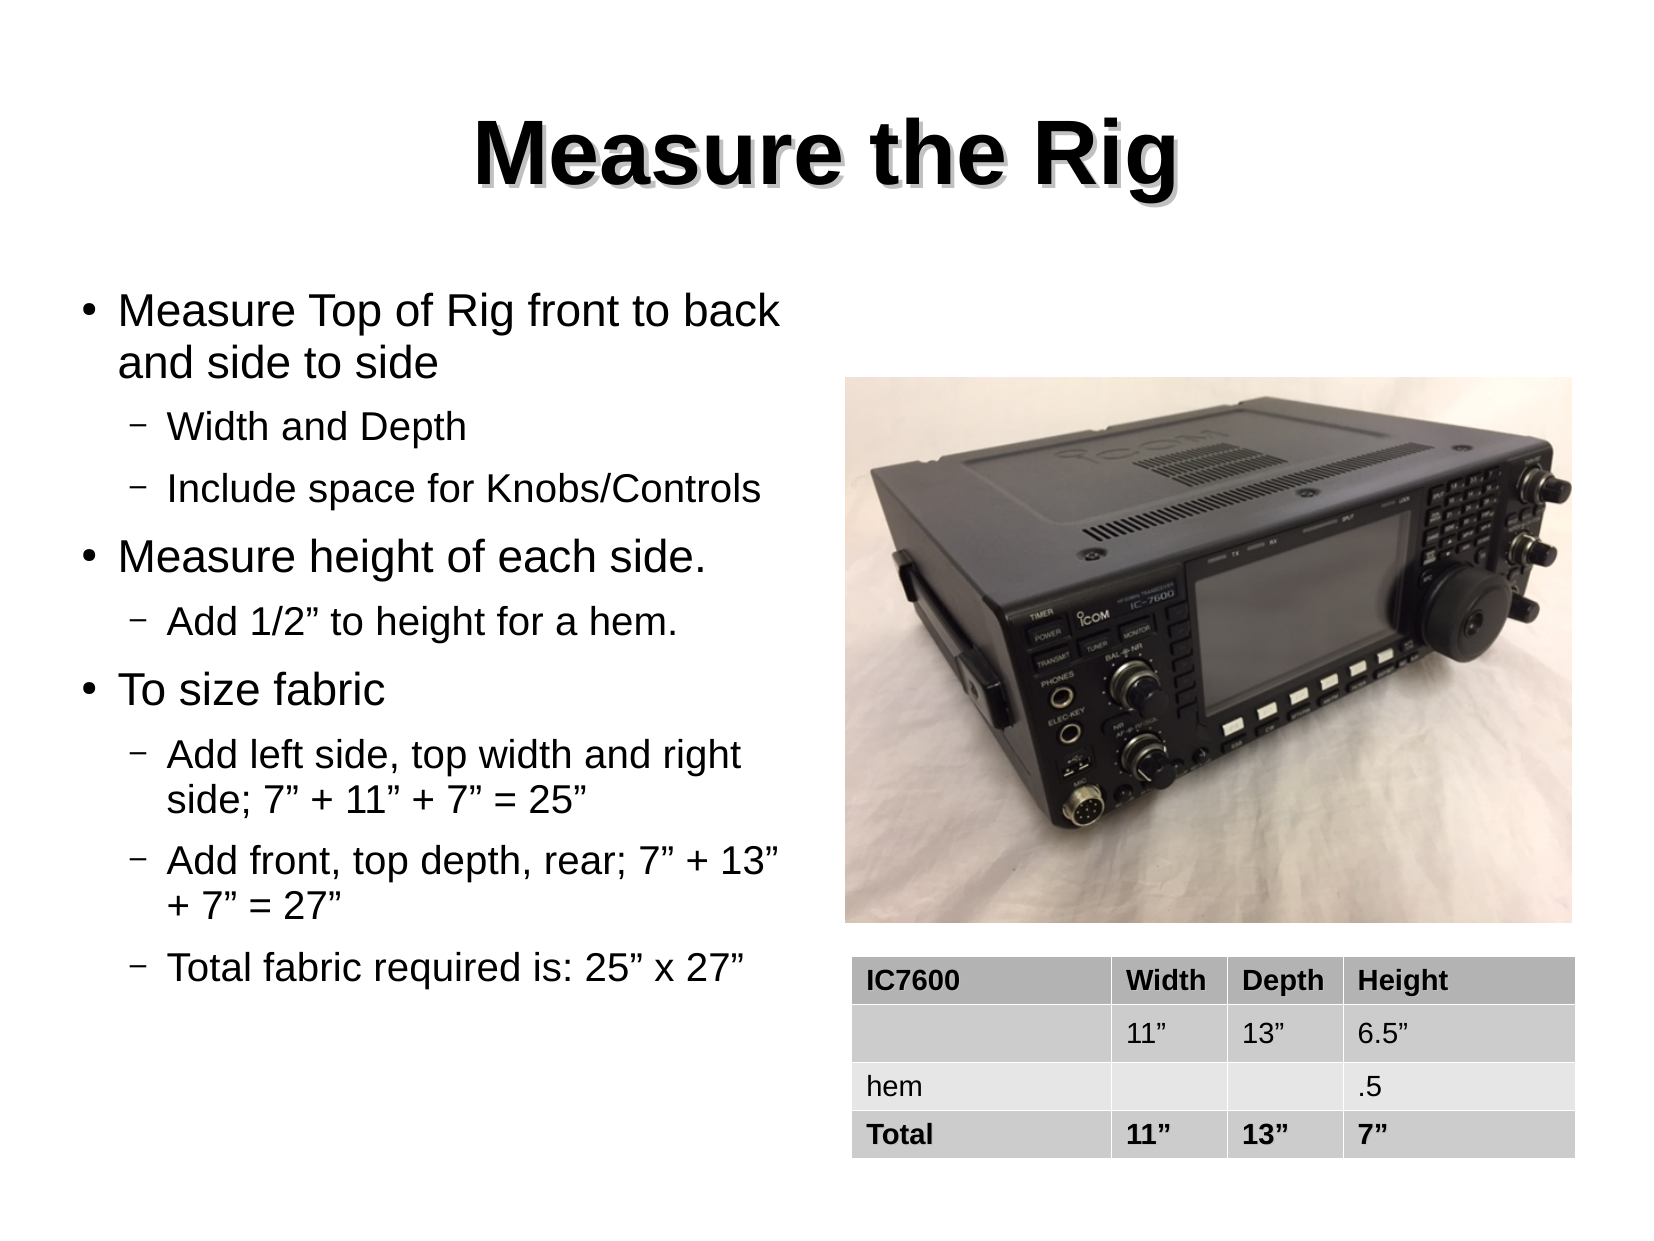

# Measure the Rig
Measure Top of Rig front to back and side to side
Width and Depth
Include space for Knobs/Controls
Measure height of each side.
Add 1/2” to height for a hem.
To size fabric
Add left side, top width and right side; 7” + 11” + 7” = 25”
Add front, top depth, rear; 7” + 13” + 7” = 27”
Total fabric required is: 25” x 27”
| IC7600 | Width | Depth | Height |
| --- | --- | --- | --- |
| | 11” | 13” | 6.5” |
| hem | | | .5 |
| Total | 11” | 13” | 7” |